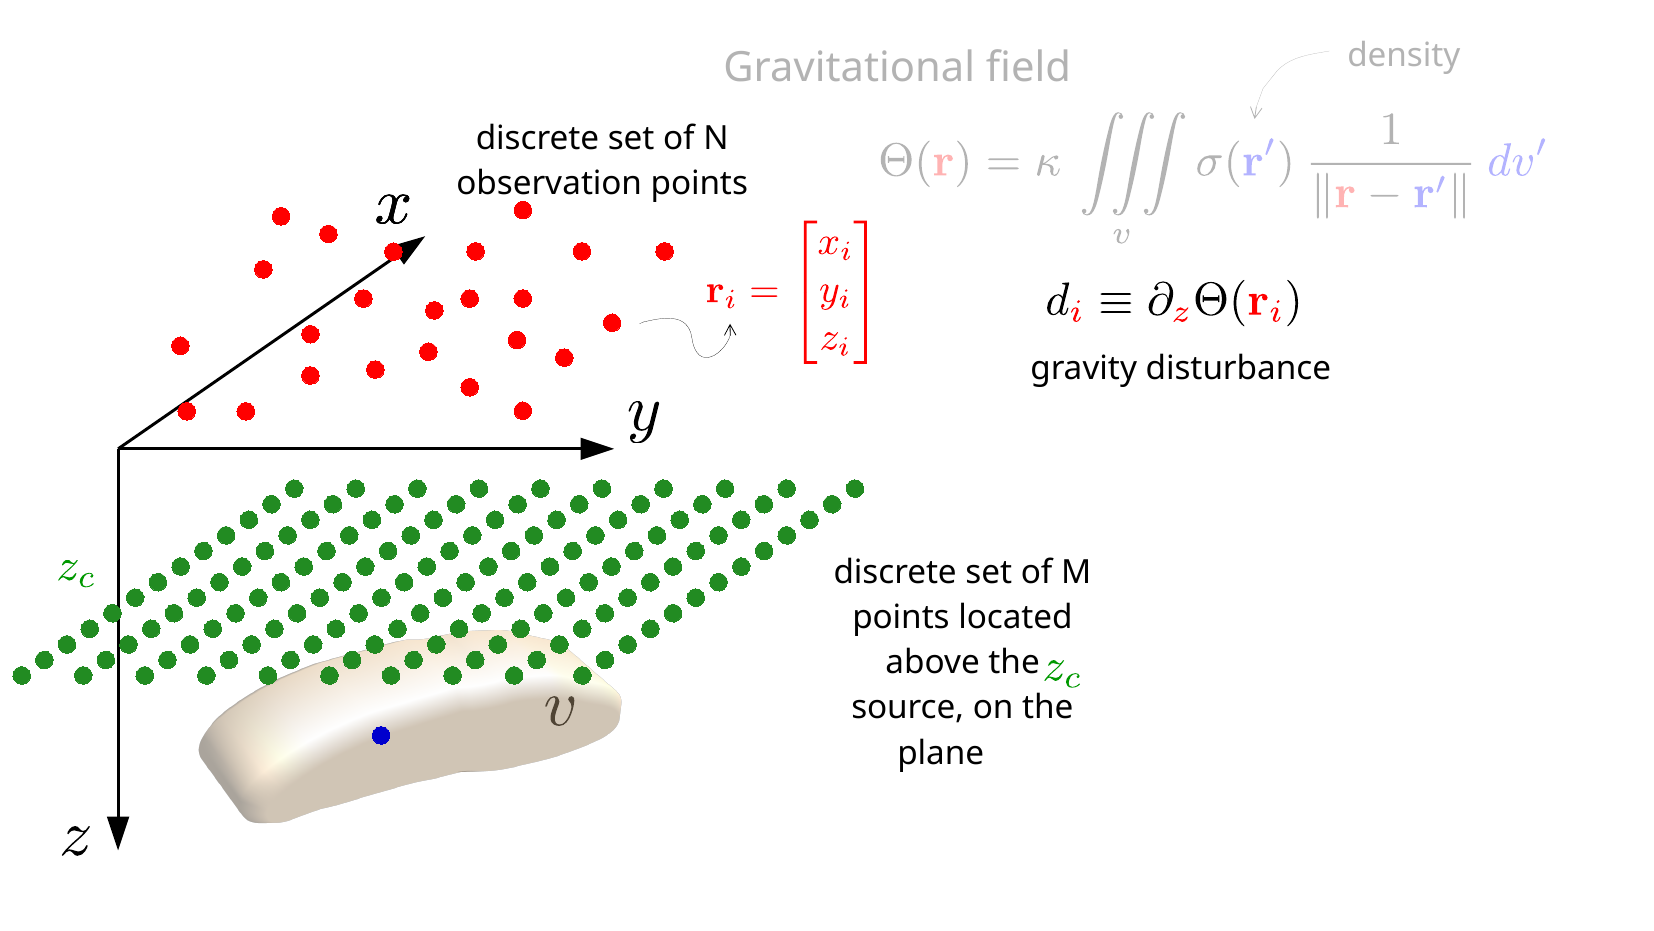

density
Gravitational field
discrete set of N observation points
gravity disturbance
discrete set of M points located above the source, on the plane